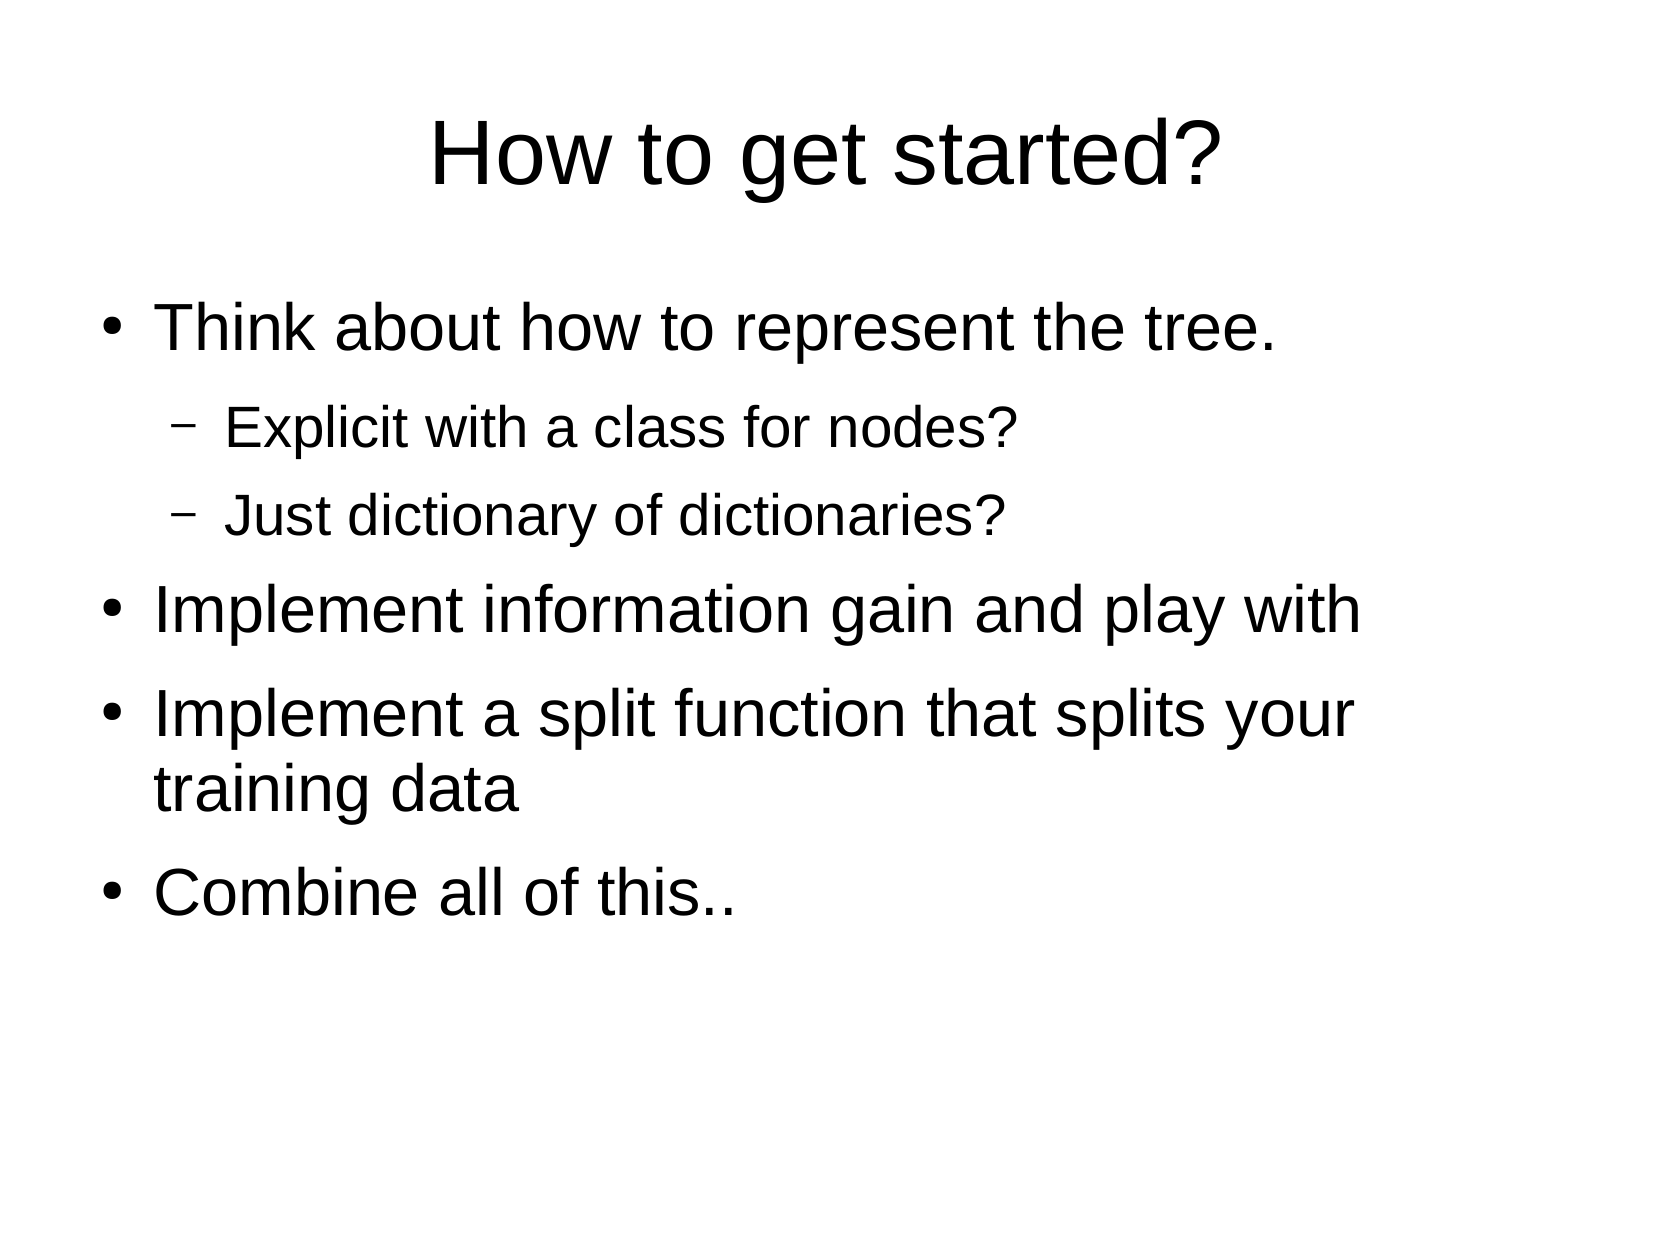

# How to get started?
Think about how to represent the tree.
Explicit with a class for nodes?
Just dictionary of dictionaries?
Implement information gain and play with
Implement a split function that splits your training data
Combine all of this..